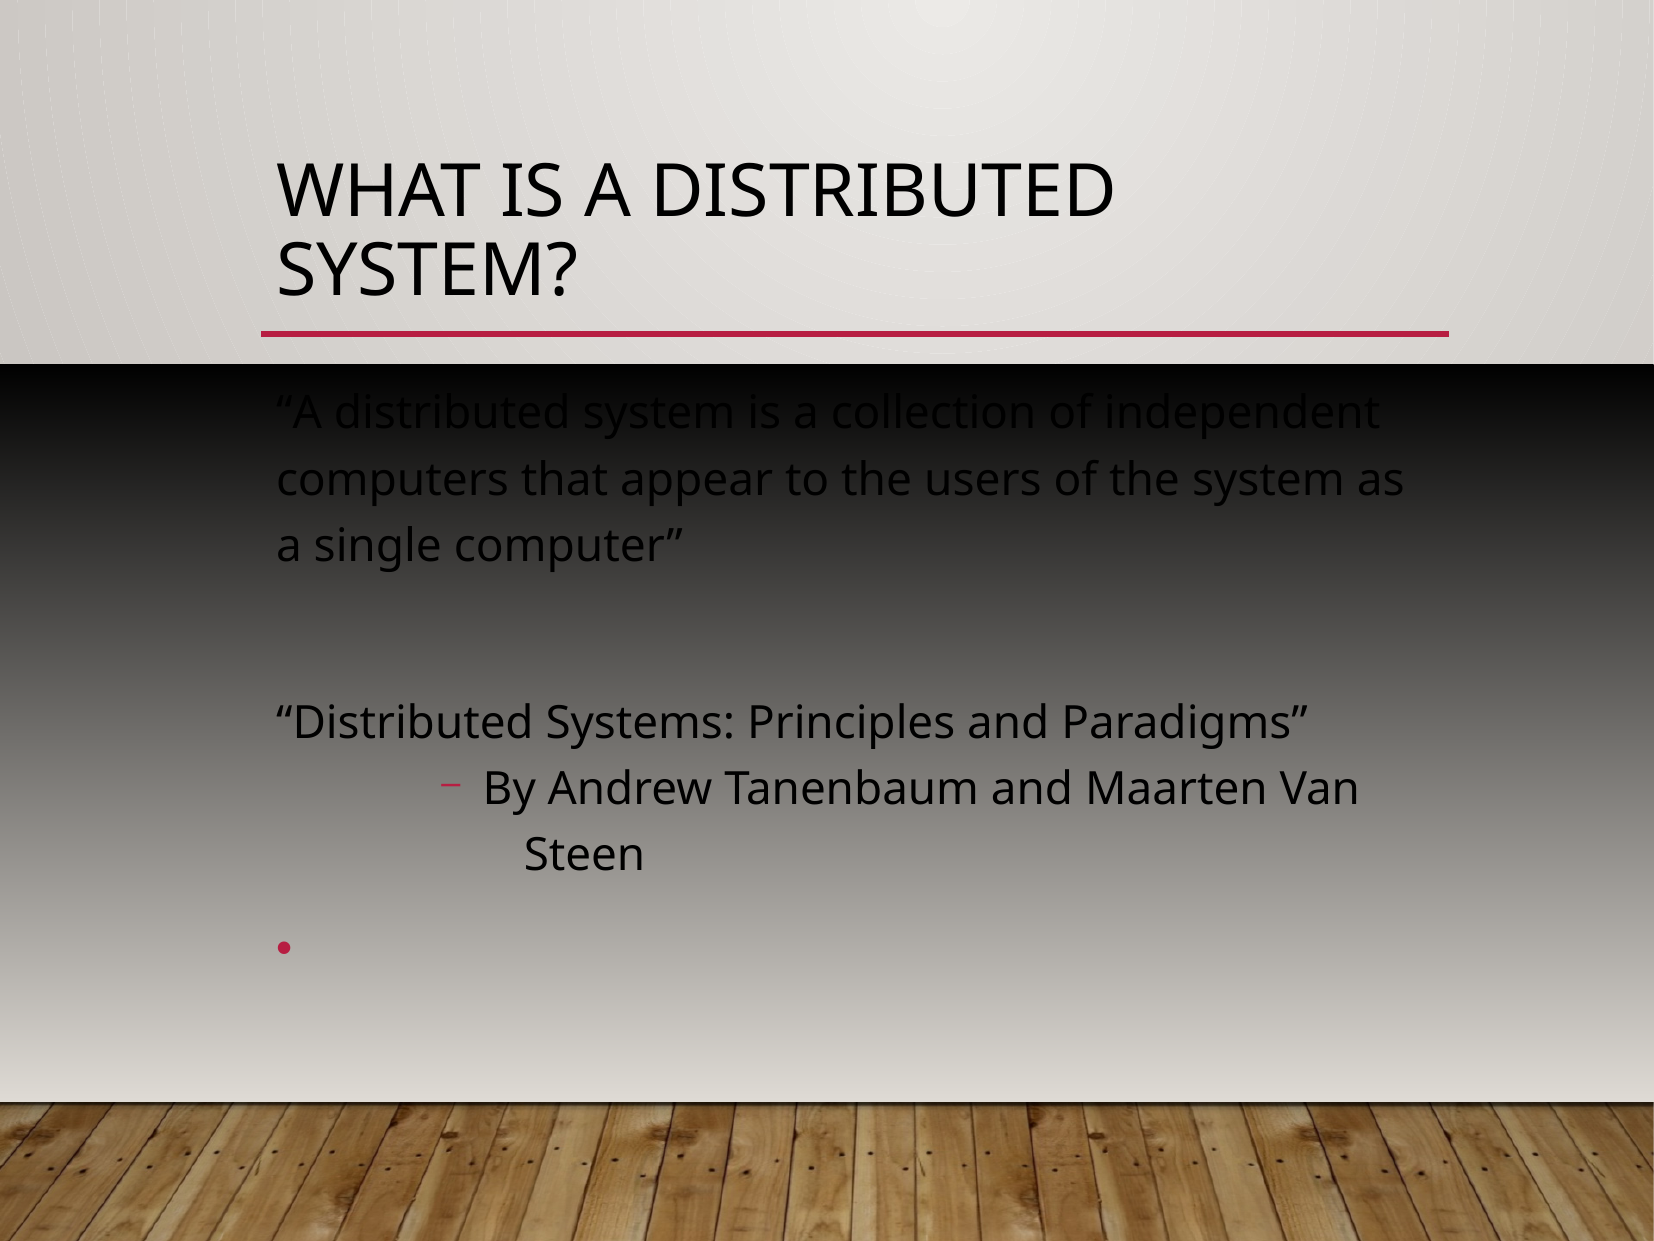

# What is a distributed system?
“A distributed system is a collection of independent computers that appear to the users of the system as a single computer”
“Distributed Systems: Principles and Paradigms”
By Andrew Tanenbaum and Maarten Van Steen